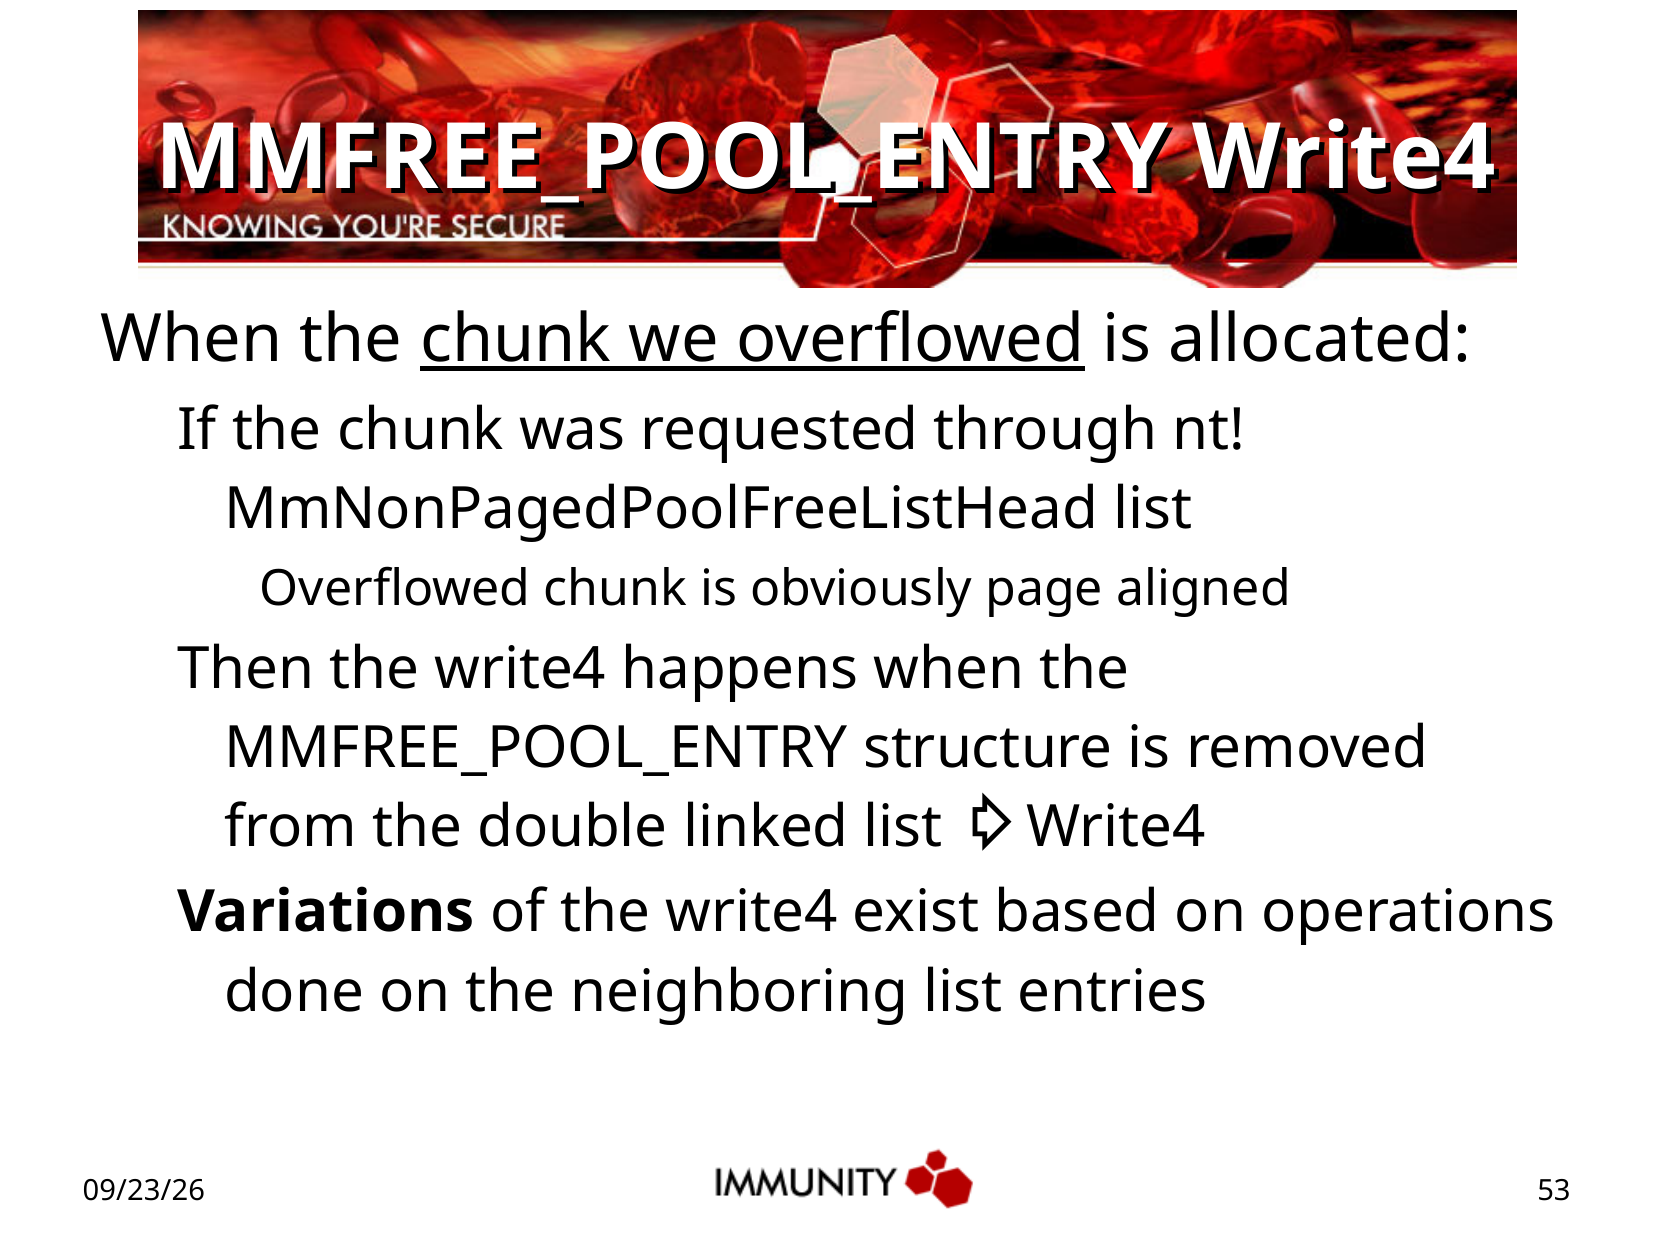

# MMFREE_POOL_ENTRY Write4
When the chunk we overflowed is allocated:
If the chunk was requested through nt!MmNonPagedPoolFreeListHead list
Overflowed chunk is obviously page aligned
Then the write4 happens when the MMFREE_POOL_ENTRY structure is removed from the double linked list ⇨Write4
Variations of the write4 exist based on operations done on the neighboring list entries
53